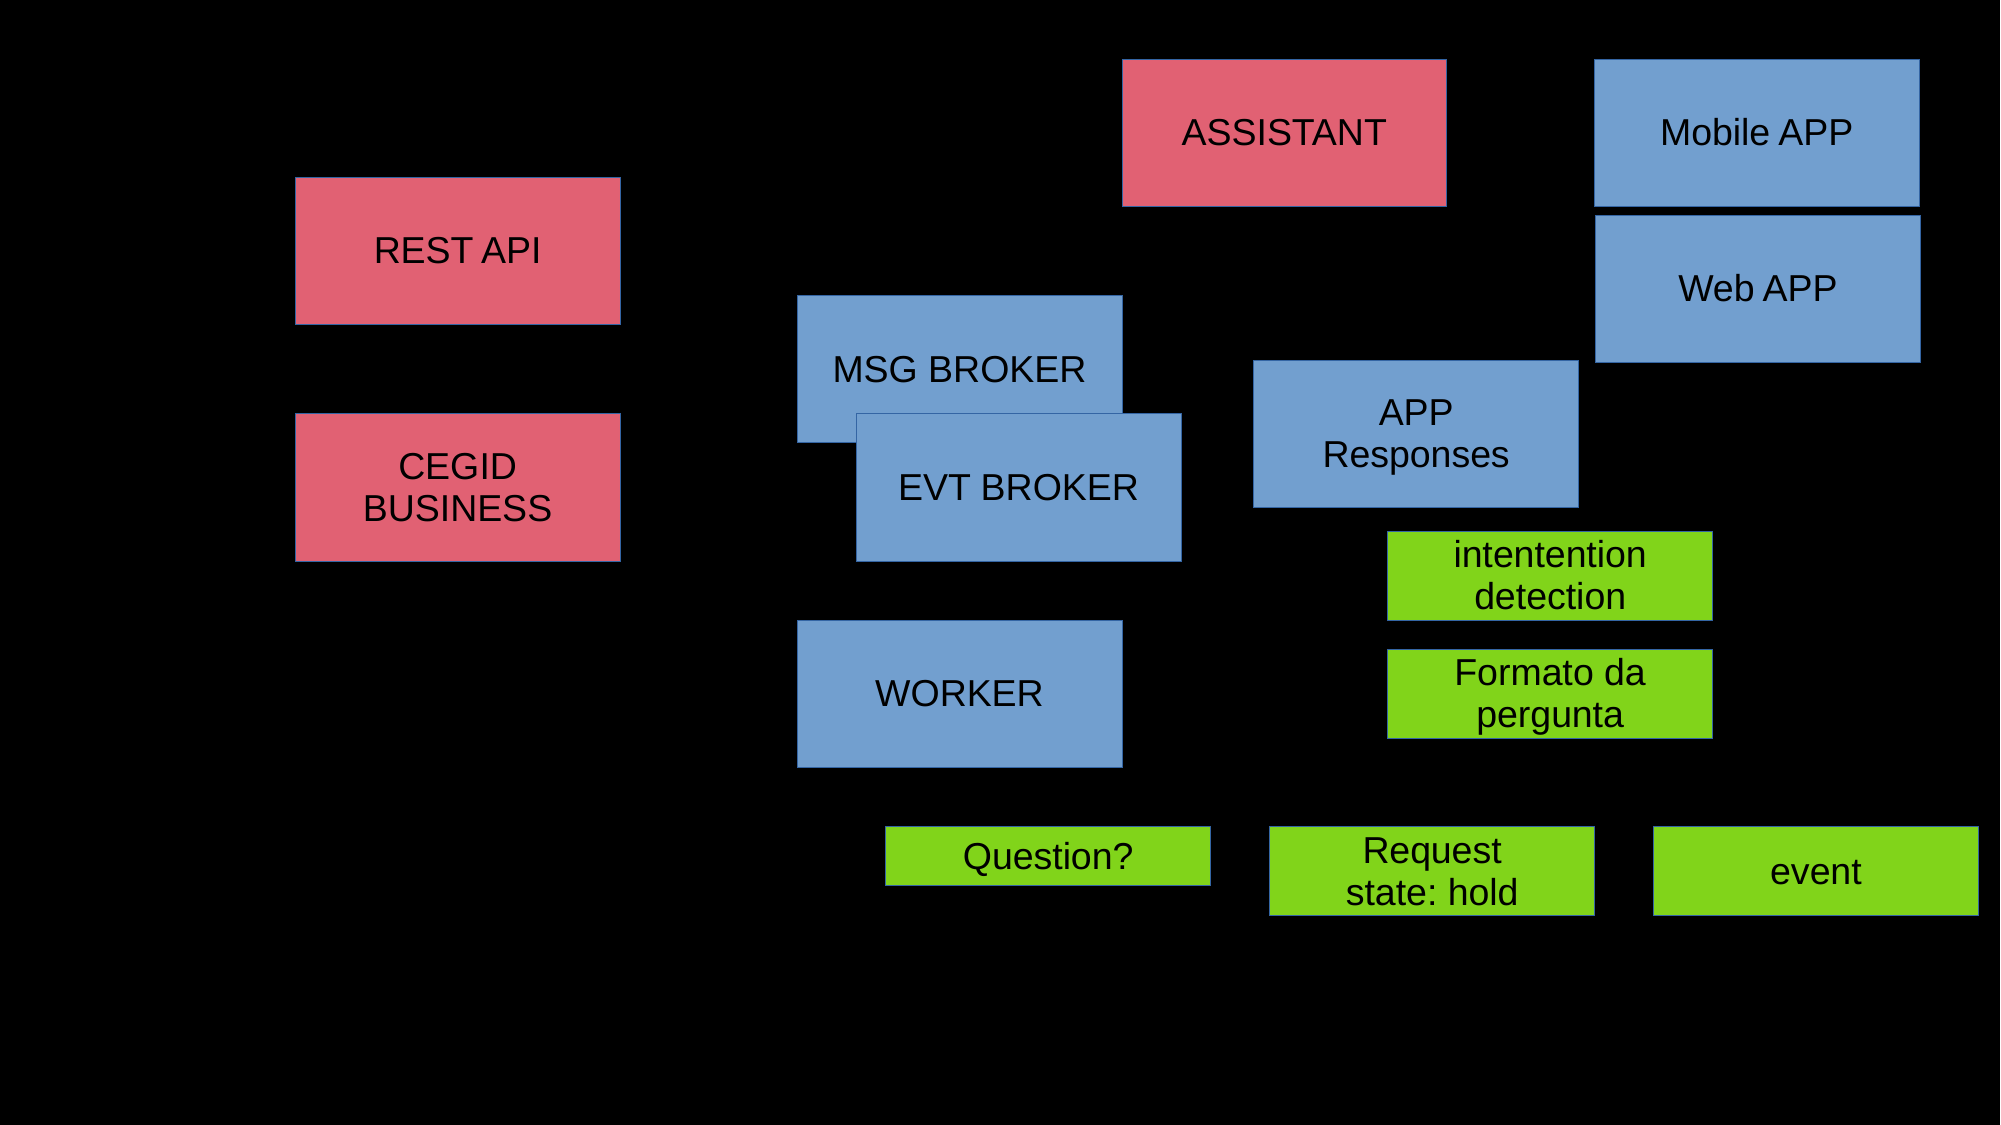

ASSISTANT
Mobile APP
REST API
Web APP
MSG BROKER
APP
Responses
CEGID BUSINESS
EVT BROKER
intentention detection
WORKER
Formato da pergunta
Question?
Request
state: hold
event